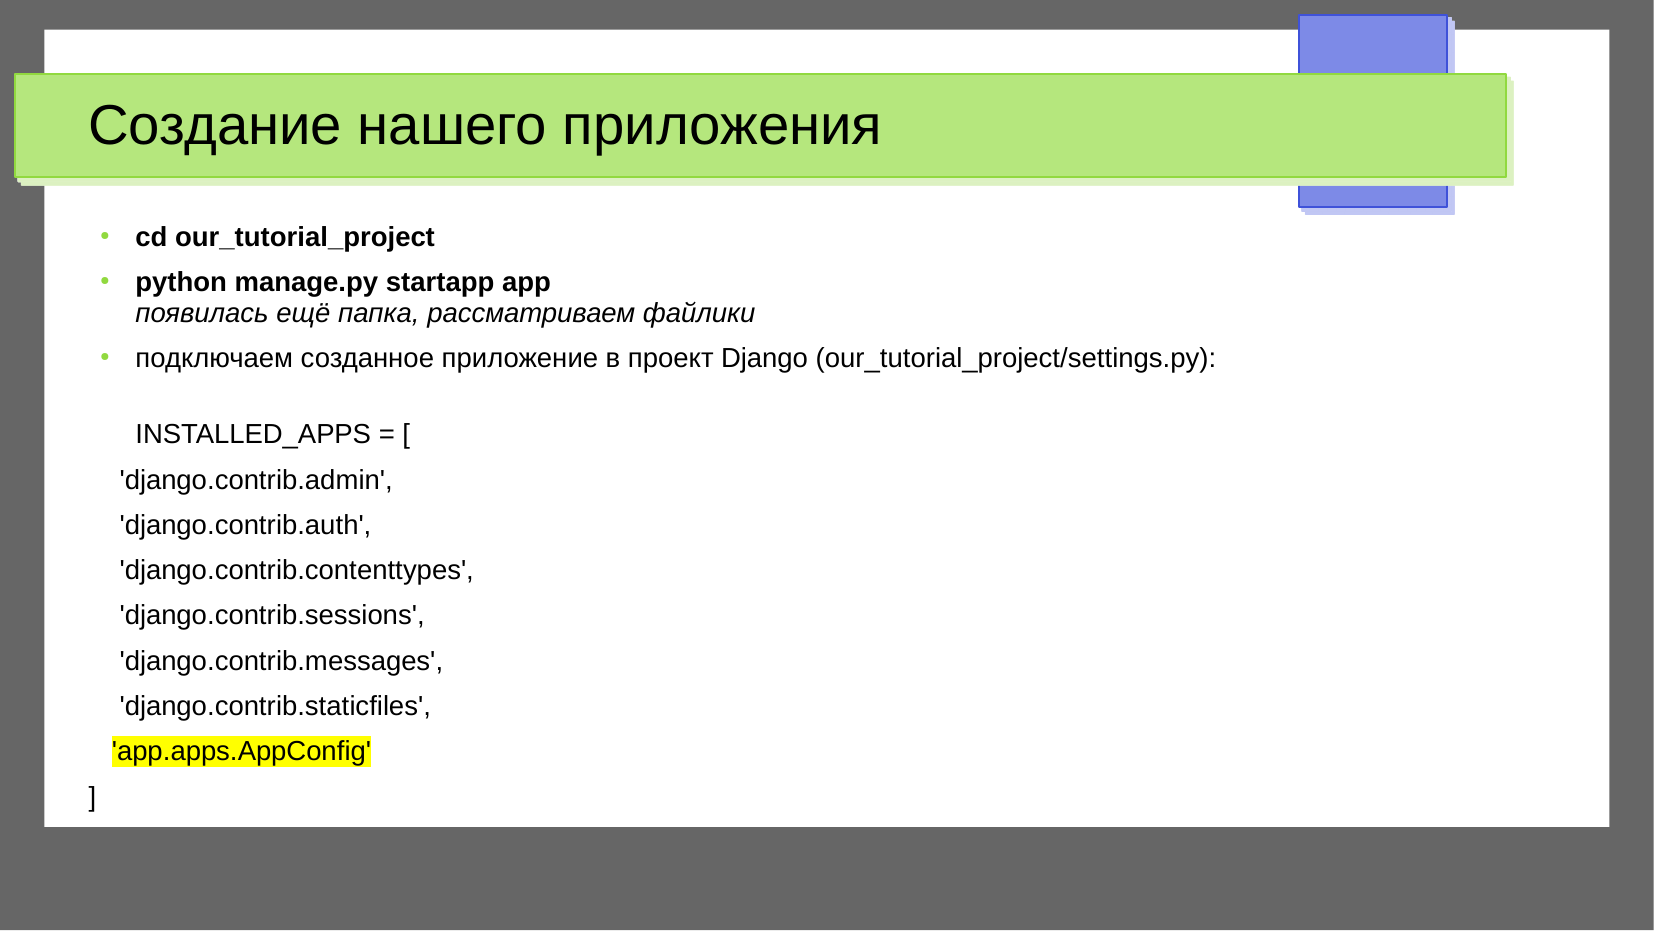

# Создание нашего приложения
cd our_tutorial_project
python manage.py startapp app
появилась ещё папка, рассматриваем файлики
подключаем созданное приложение в проект Django (our_tutorial_project/settings.py):
INSTALLED_APPS = [
 'django.contrib.admin',
 'django.contrib.auth',
 'django.contrib.contenttypes',
 'django.contrib.sessions',
 'django.contrib.messages',
 'django.contrib.staticfiles',
 'app.apps.AppConfig'
]